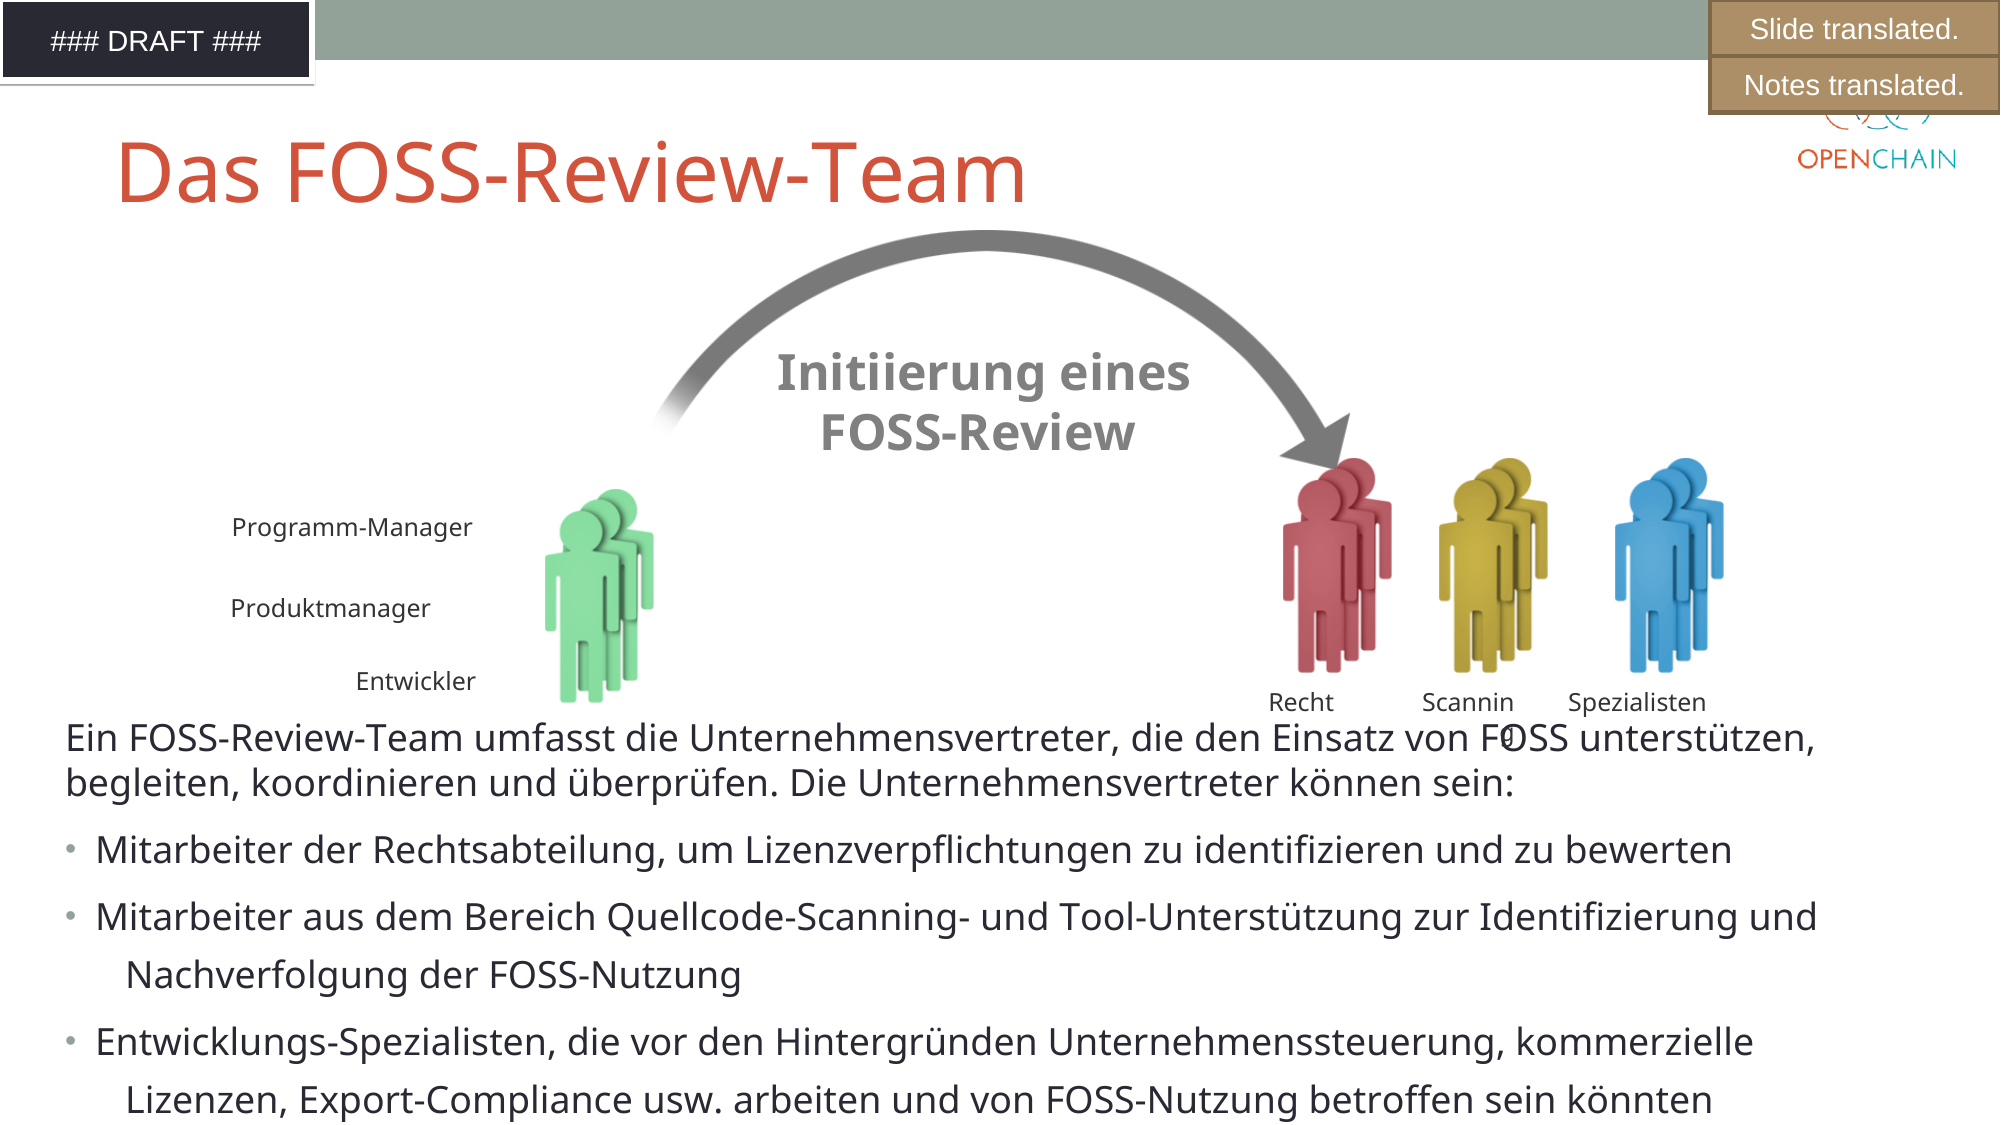

Slide translated.
Notes translated.
# Das FOSS-Review-Team
Initiierung eines FOSS-Review
Programm-Manager
Produktmanager
Entwickler
Recht
Scanning
Spezialisten
Ein FOSS-Review-Team umfasst die Unternehmensvertreter, die den Einsatz von FOSS unterstützen, begleiten, koordinieren und überprüfen. Die Unternehmensvertreter können sein:
Mitarbeiter der Rechtsabteilung, um Lizenzverpflichtungen zu identifizieren und zu bewerten
Mitarbeiter aus dem Bereich Quellcode-Scanning- und Tool-Unterstützung zur Identifizierung und Nachverfolgung der FOSS-Nutzung
Entwicklungs-Spezialisten, die vor den Hintergründen Unternehmenssteuerung, kommerzielle Lizenzen, Export-Compliance usw. arbeiten und von FOSS-Nutzung betroffen sein könnten